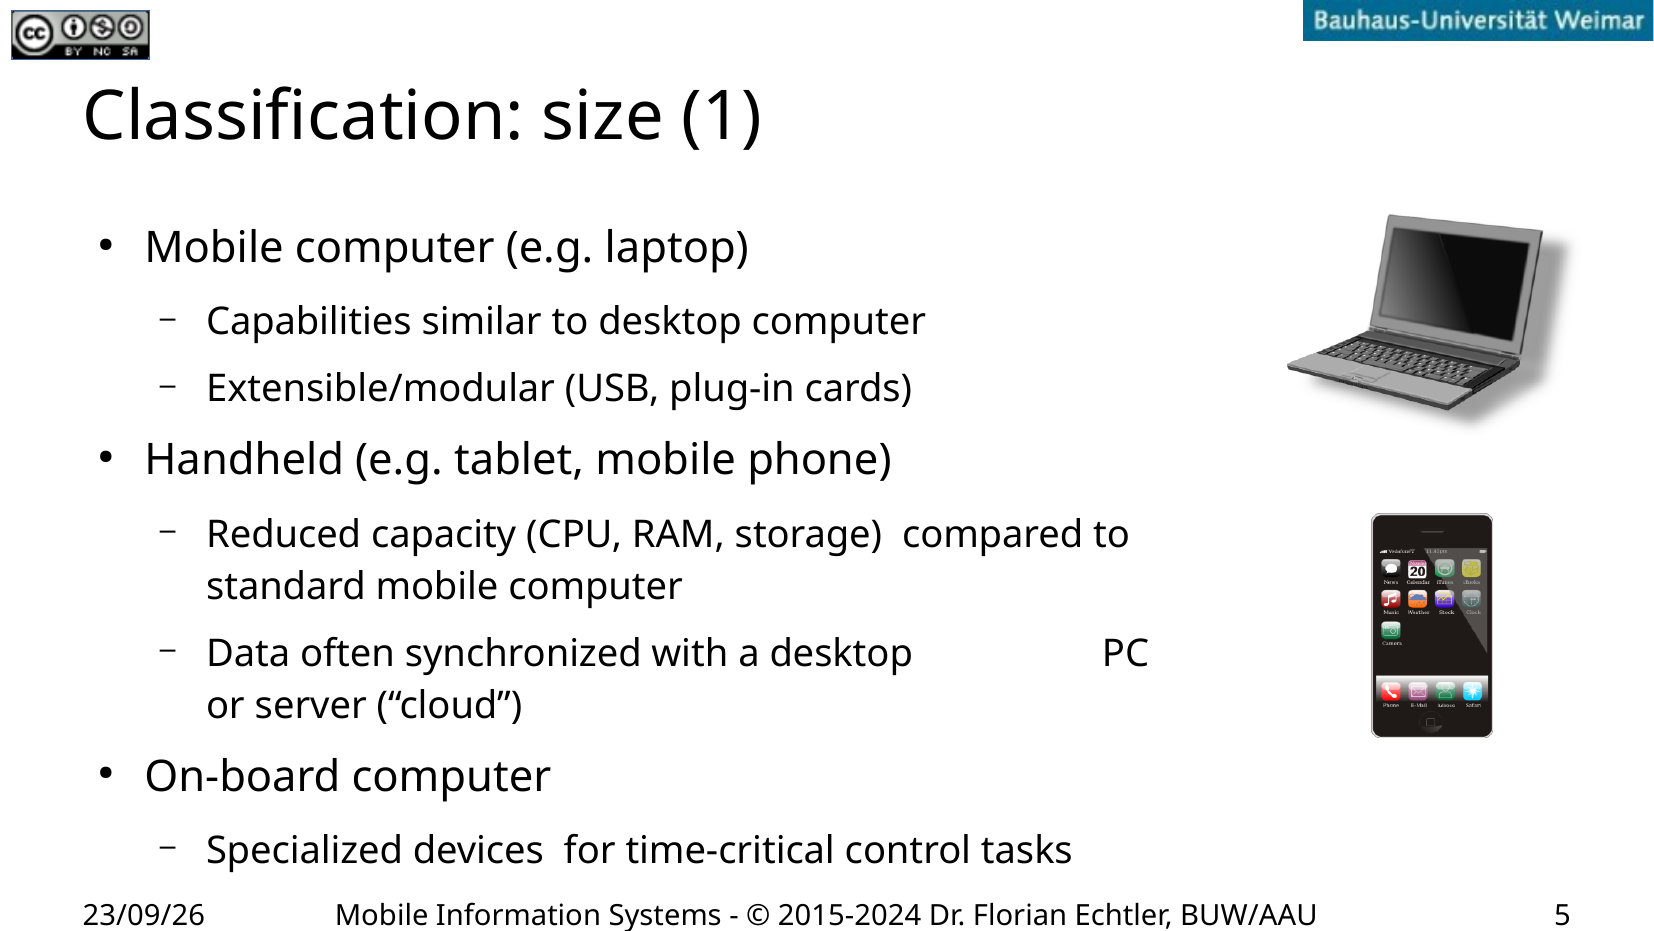

# Classification: size (1)
Mobile computer (e.g. laptop)
Capabilities similar to desktop computer
Extensible/modular (USB, plug-in cards)
Handheld (e.g. tablet, mobile phone)
Reduced capacity (CPU, RAM, storage) compared to standard mobile computer
Data often synchronized with a desktop PC or server (“cloud”)
On-board computer
Specialized devices for time-critical control tasks
Mobile Information Systems - © 2015-2024 Dr. Florian Echtler, BUW/AAU
5